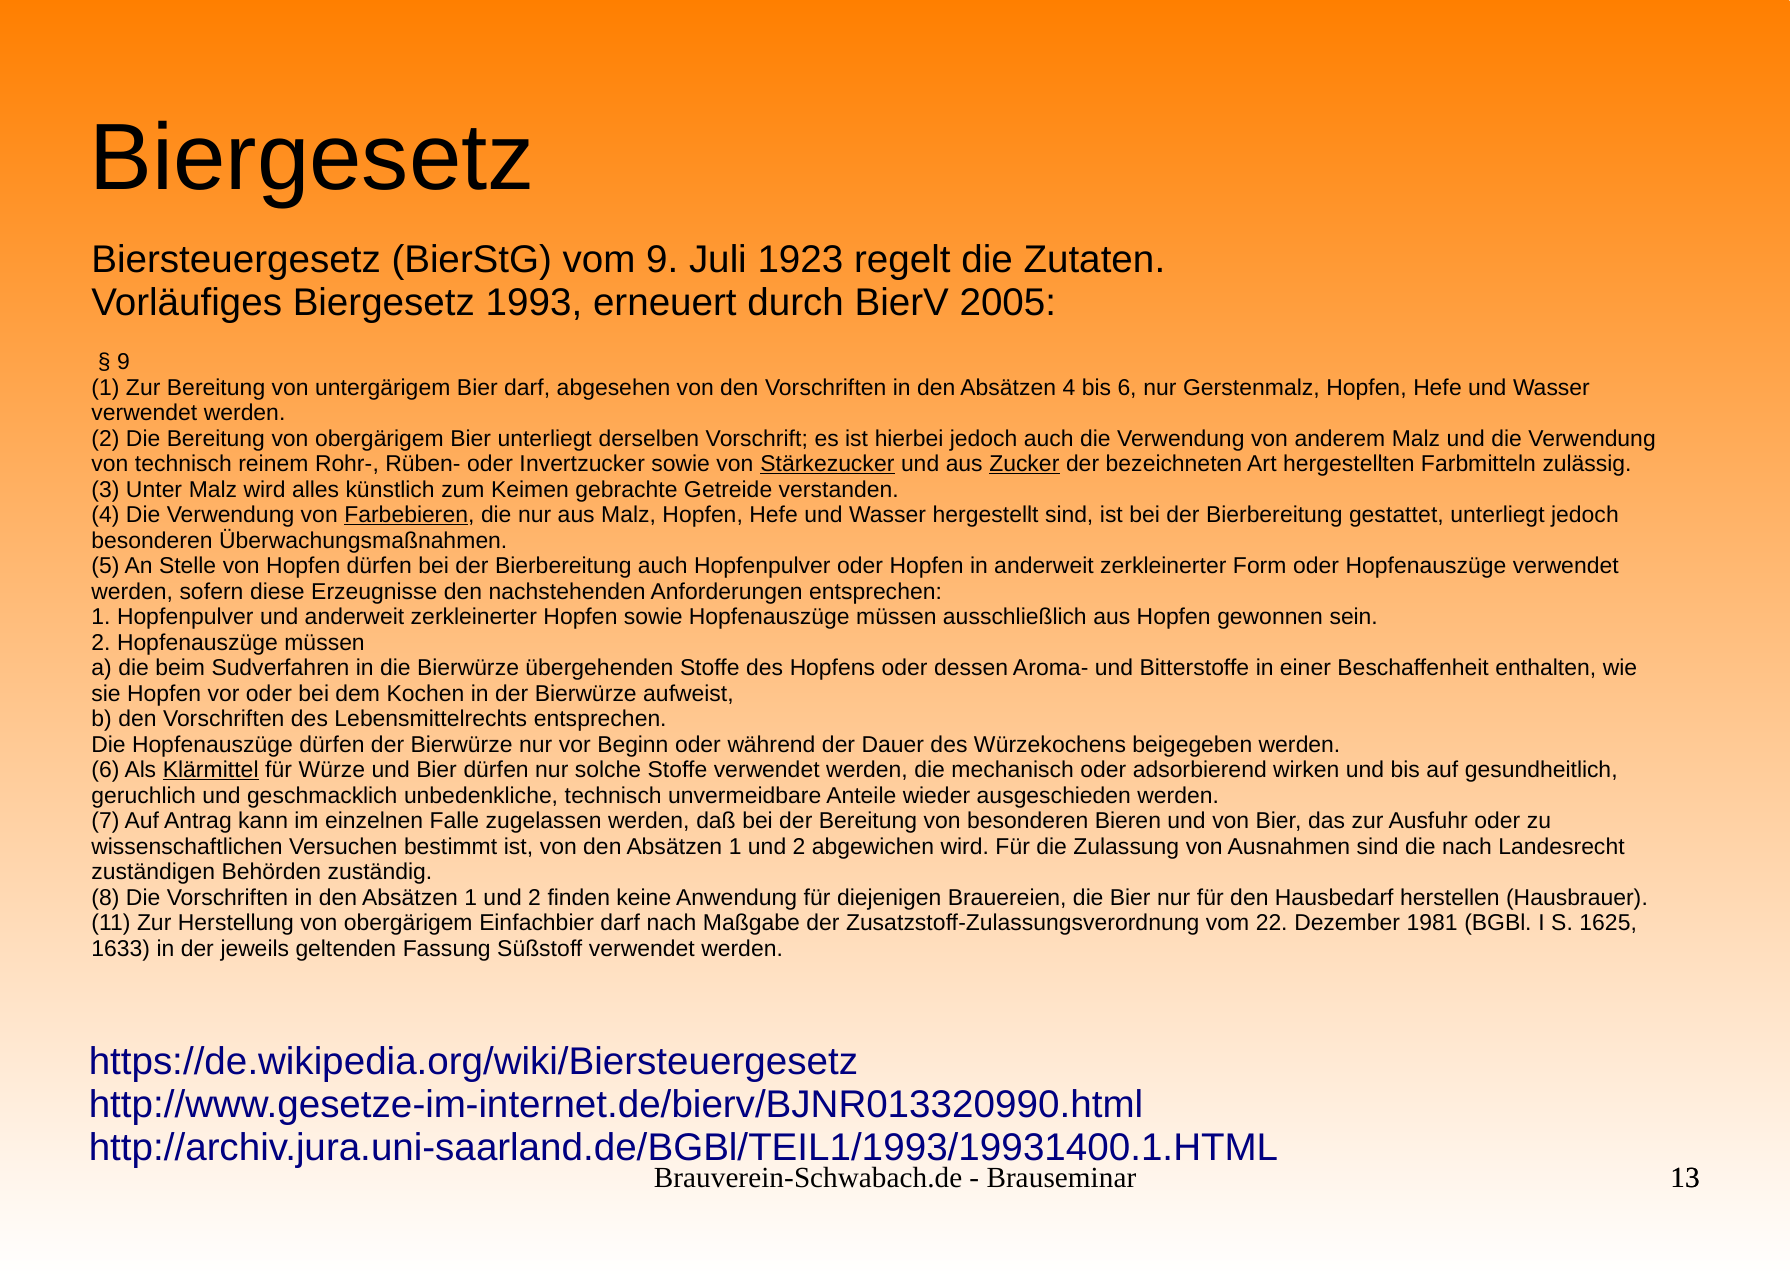

# Biergesetz
Biersteuergesetz (BierStG) vom 9. Juli 1923 regelt die Zutaten.
Vorläufiges Biergesetz 1993, erneuert durch BierV 2005:
 § 9
(1) Zur Bereitung von untergärigem Bier darf, abgesehen von den Vorschriften in den Absätzen 4 bis 6, nur Gerstenmalz, Hopfen, Hefe und Wasser verwendet werden.
(2) Die Bereitung von obergärigem Bier unterliegt derselben Vorschrift; es ist hierbei jedoch auch die Verwendung von anderem Malz und die Verwendung von technisch reinem Rohr-, Rüben- oder Invertzucker sowie von Stärkezucker und aus Zucker der bezeichneten Art hergestellten Farbmitteln zulässig.
(3) Unter Malz wird alles künstlich zum Keimen gebrachte Getreide verstanden.
(4) Die Verwendung von Farbebieren, die nur aus Malz, Hopfen, Hefe und Wasser hergestellt sind, ist bei der Bierbereitung gestattet, unterliegt jedoch besonderen Überwachungsmaßnahmen.
(5) An Stelle von Hopfen dürfen bei der Bierbereitung auch Hopfenpulver oder Hopfen in anderweit zerkleinerter Form oder Hopfenauszüge verwendet werden, sofern diese Erzeugnisse den nachstehenden Anforderungen entsprechen:
1. Hopfenpulver und anderweit zerkleinerter Hopfen sowie Hopfenauszüge müssen ausschließlich aus Hopfen gewonnen sein.
2. Hopfenauszüge müssen
a) die beim Sudverfahren in die Bierwürze übergehenden Stoffe des Hopfens oder dessen Aroma- und Bitterstoffe in einer Beschaffenheit enthalten, wie sie Hopfen vor oder bei dem Kochen in der Bierwürze aufweist,
b) den Vorschriften des Lebensmittelrechts entsprechen.
Die Hopfenauszüge dürfen der Bierwürze nur vor Beginn oder während der Dauer des Würzekochens beigegeben werden.
(6) Als Klärmittel für Würze und Bier dürfen nur solche Stoffe verwendet werden, die mechanisch oder adsorbierend wirken und bis auf gesundheitlich, geruchlich und geschmacklich unbedenkliche, technisch unvermeidbare Anteile wieder ausgeschieden werden.
(7) Auf Antrag kann im einzelnen Falle zugelassen werden, daß bei der Bereitung von besonderen Bieren und von Bier, das zur Ausfuhr oder zu wissenschaftlichen Versuchen bestimmt ist, von den Absätzen 1 und 2 abgewichen wird. Für die Zulassung von Ausnahmen sind die nach Landesrecht zuständigen Behörden zuständig.
(8) Die Vorschriften in den Absätzen 1 und 2 finden keine Anwendung für diejenigen Brauereien, die Bier nur für den Hausbedarf herstellen (Hausbrauer).
(11) Zur Herstellung von obergärigem Einfachbier darf nach Maßgabe der Zusatzstoff-Zulassungsverordnung vom 22. Dezember 1981 (BGBl. I S. 1625, 1633) in der jeweils geltenden Fassung Süßstoff verwendet werden.
https://de.wikipedia.org/wiki/Biersteuergesetz
http://www.gesetze-im-internet.de/bierv/BJNR013320990.html
http://archiv.jura.uni-saarland.de/BGBl/TEIL1/1993/19931400.1.HTML
Brauverein-Schwabach.de - Brauseminar
13